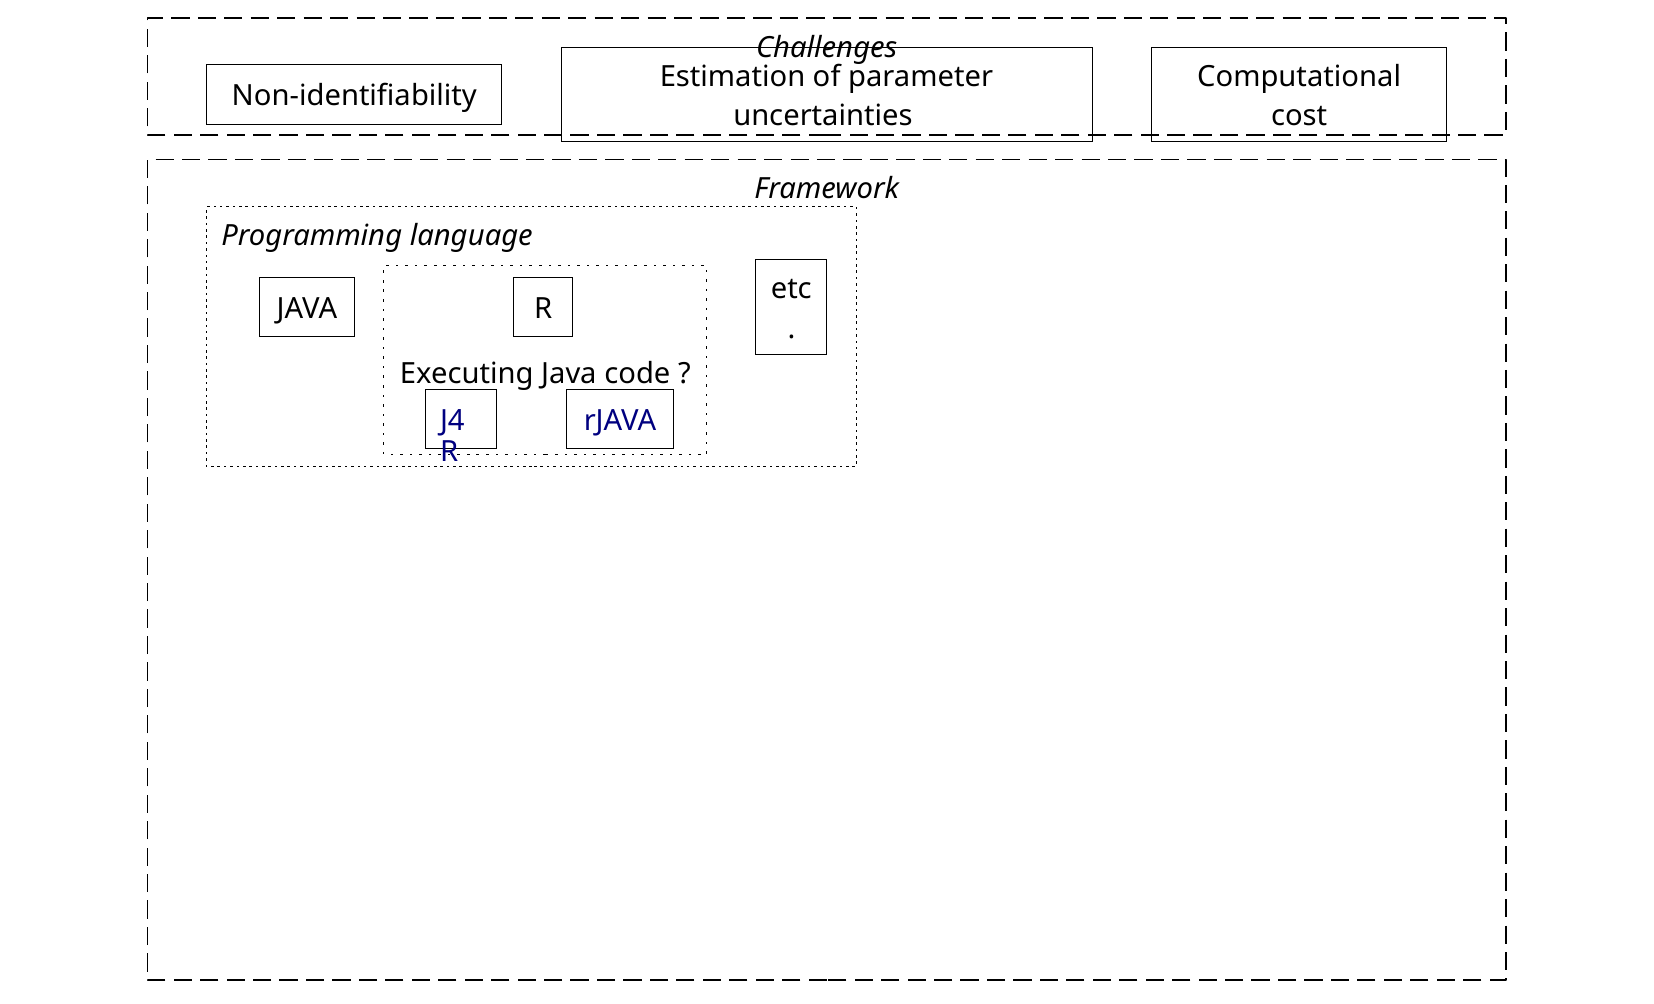

Challenges
Estimation of parameter uncertainties
Computational cost
Non-identifiability
Framework
Programming language
etc.
Executing Java code ?
JAVA
R
J4R
rJAVA